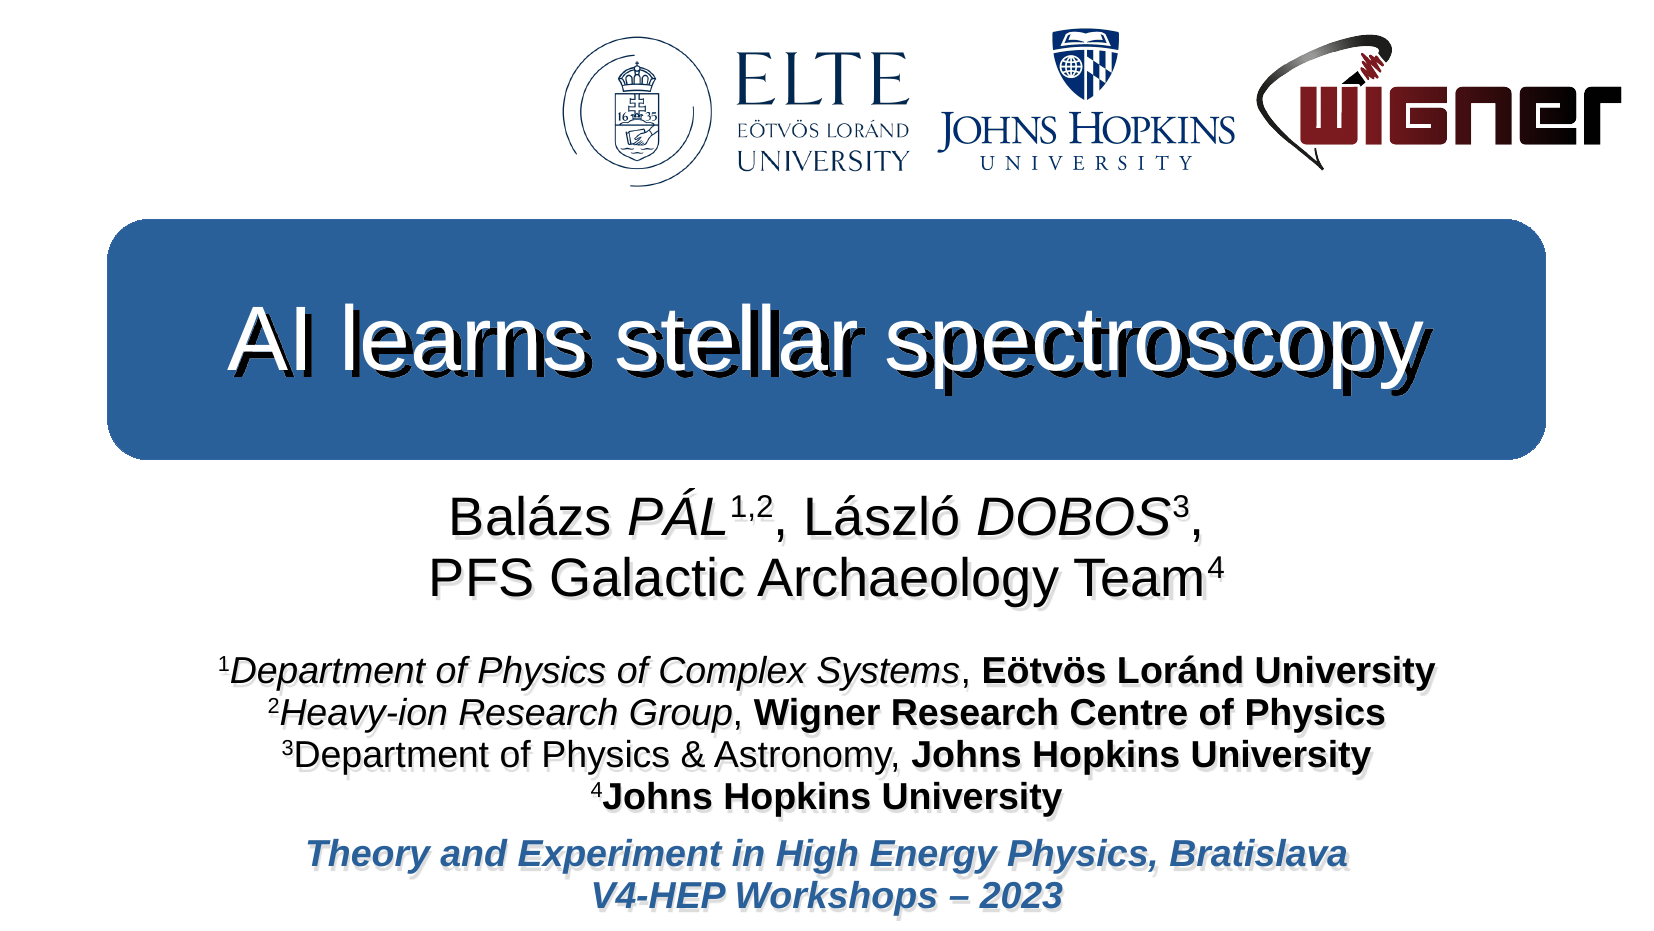

# AI learns stellar spectroscopy
Balázs PÁL1,2, László DOBOS3,
PFS Galactic Archaeology Team4
1Department of Physics of Complex Systems, Eötvös Loránd University
2Heavy-ion Research Group, Wigner Research Centre of Physics
3Department of Physics & Astronomy, Johns Hopkins University
4Johns Hopkins University
Theory and Experiment in High Energy Physics, Bratislava
V4-HEP Workshops – 2023